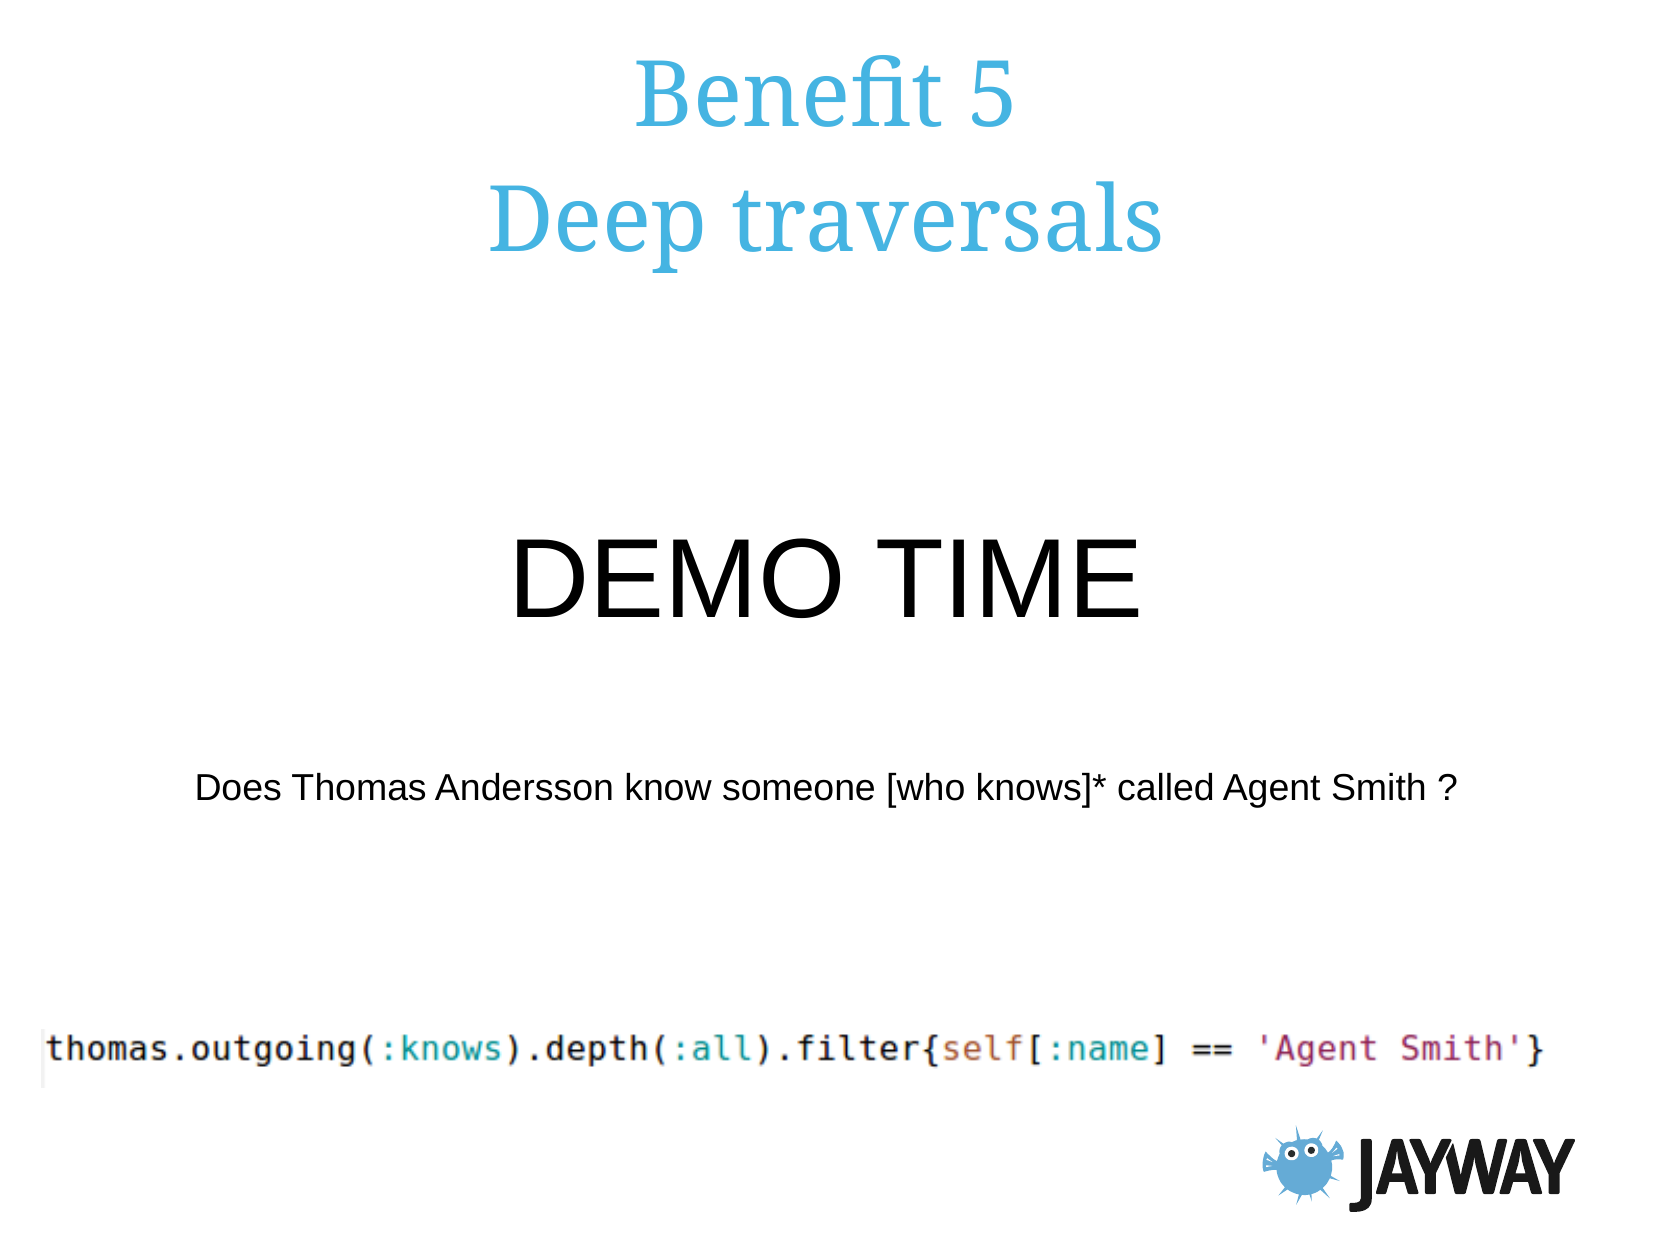

Benefit 5
Deep traversals
# DEMO TIME
Does Thomas Andersson know someone [who knows]* called Agent Smith ?